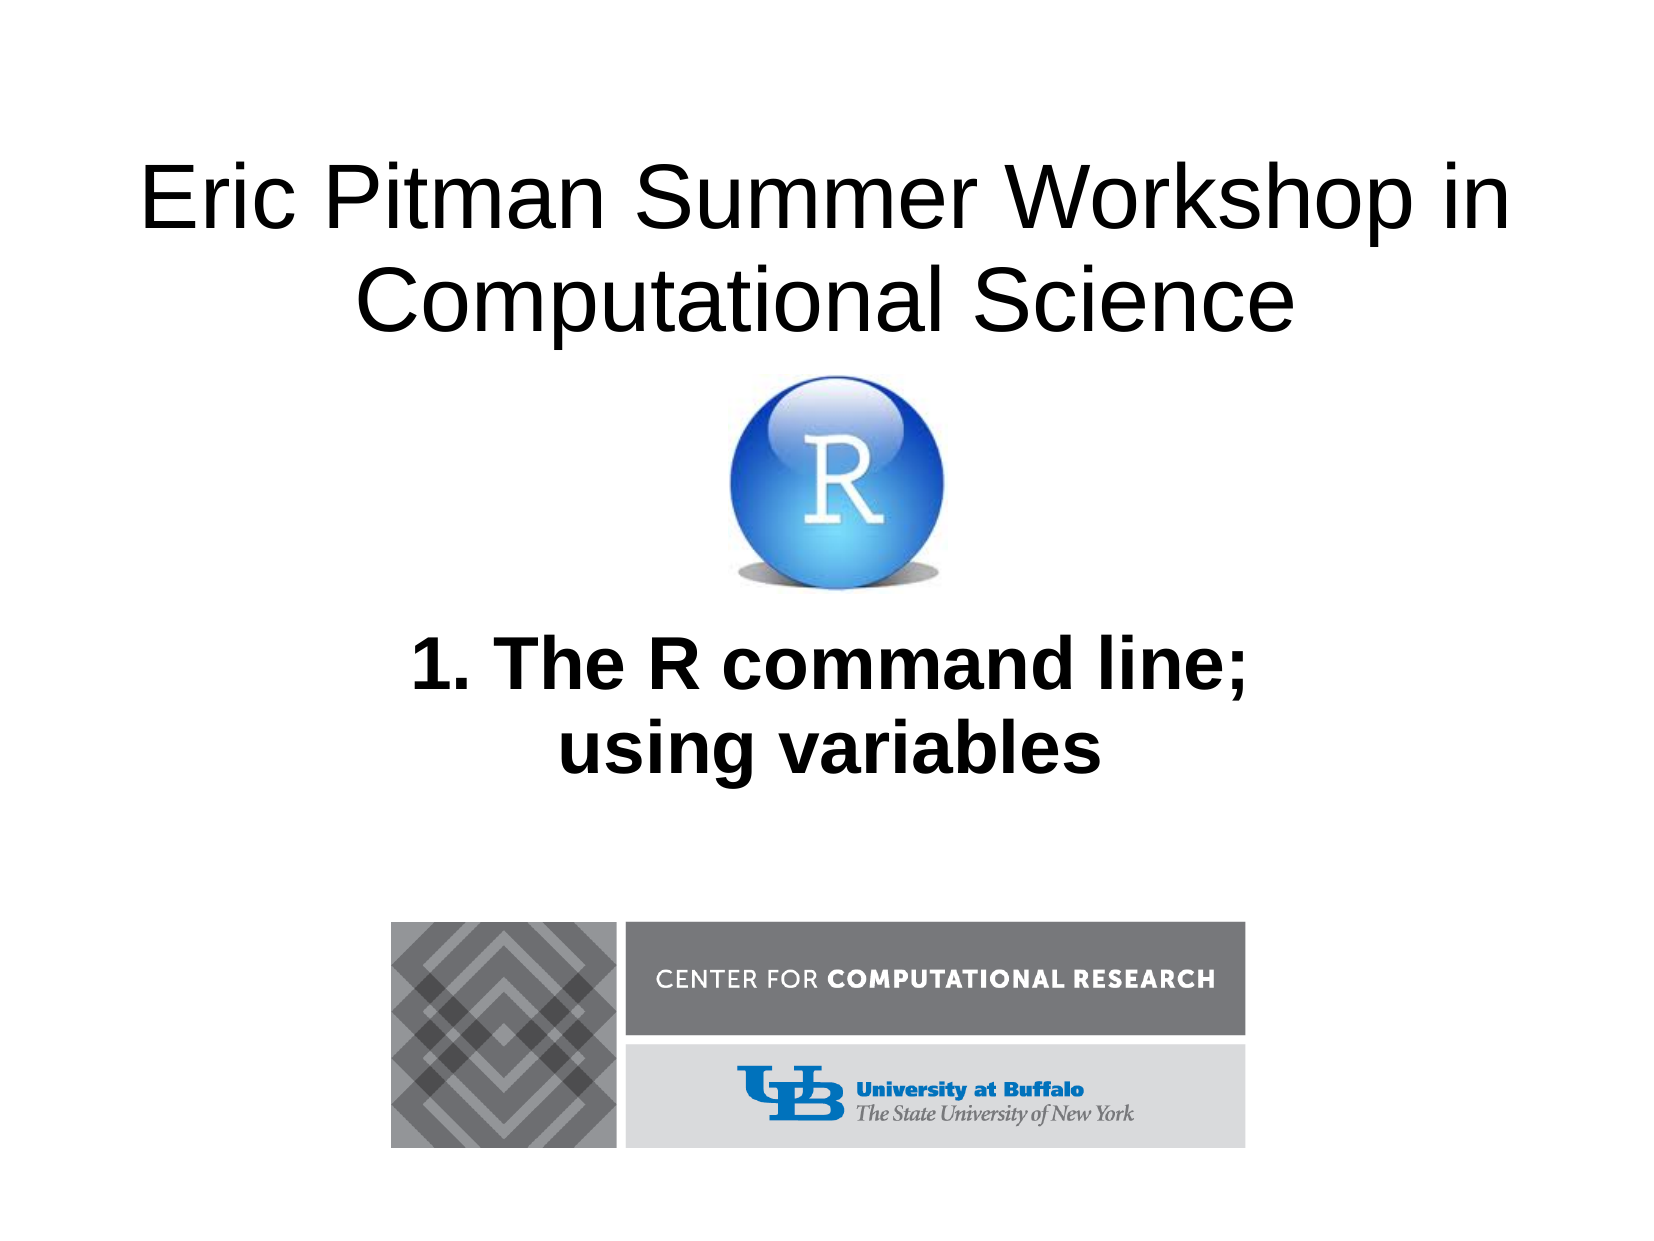

# Eric Pitman Summer Workshop in Computational Science
1. The R command line;
using variables
Jeanette Sperhac